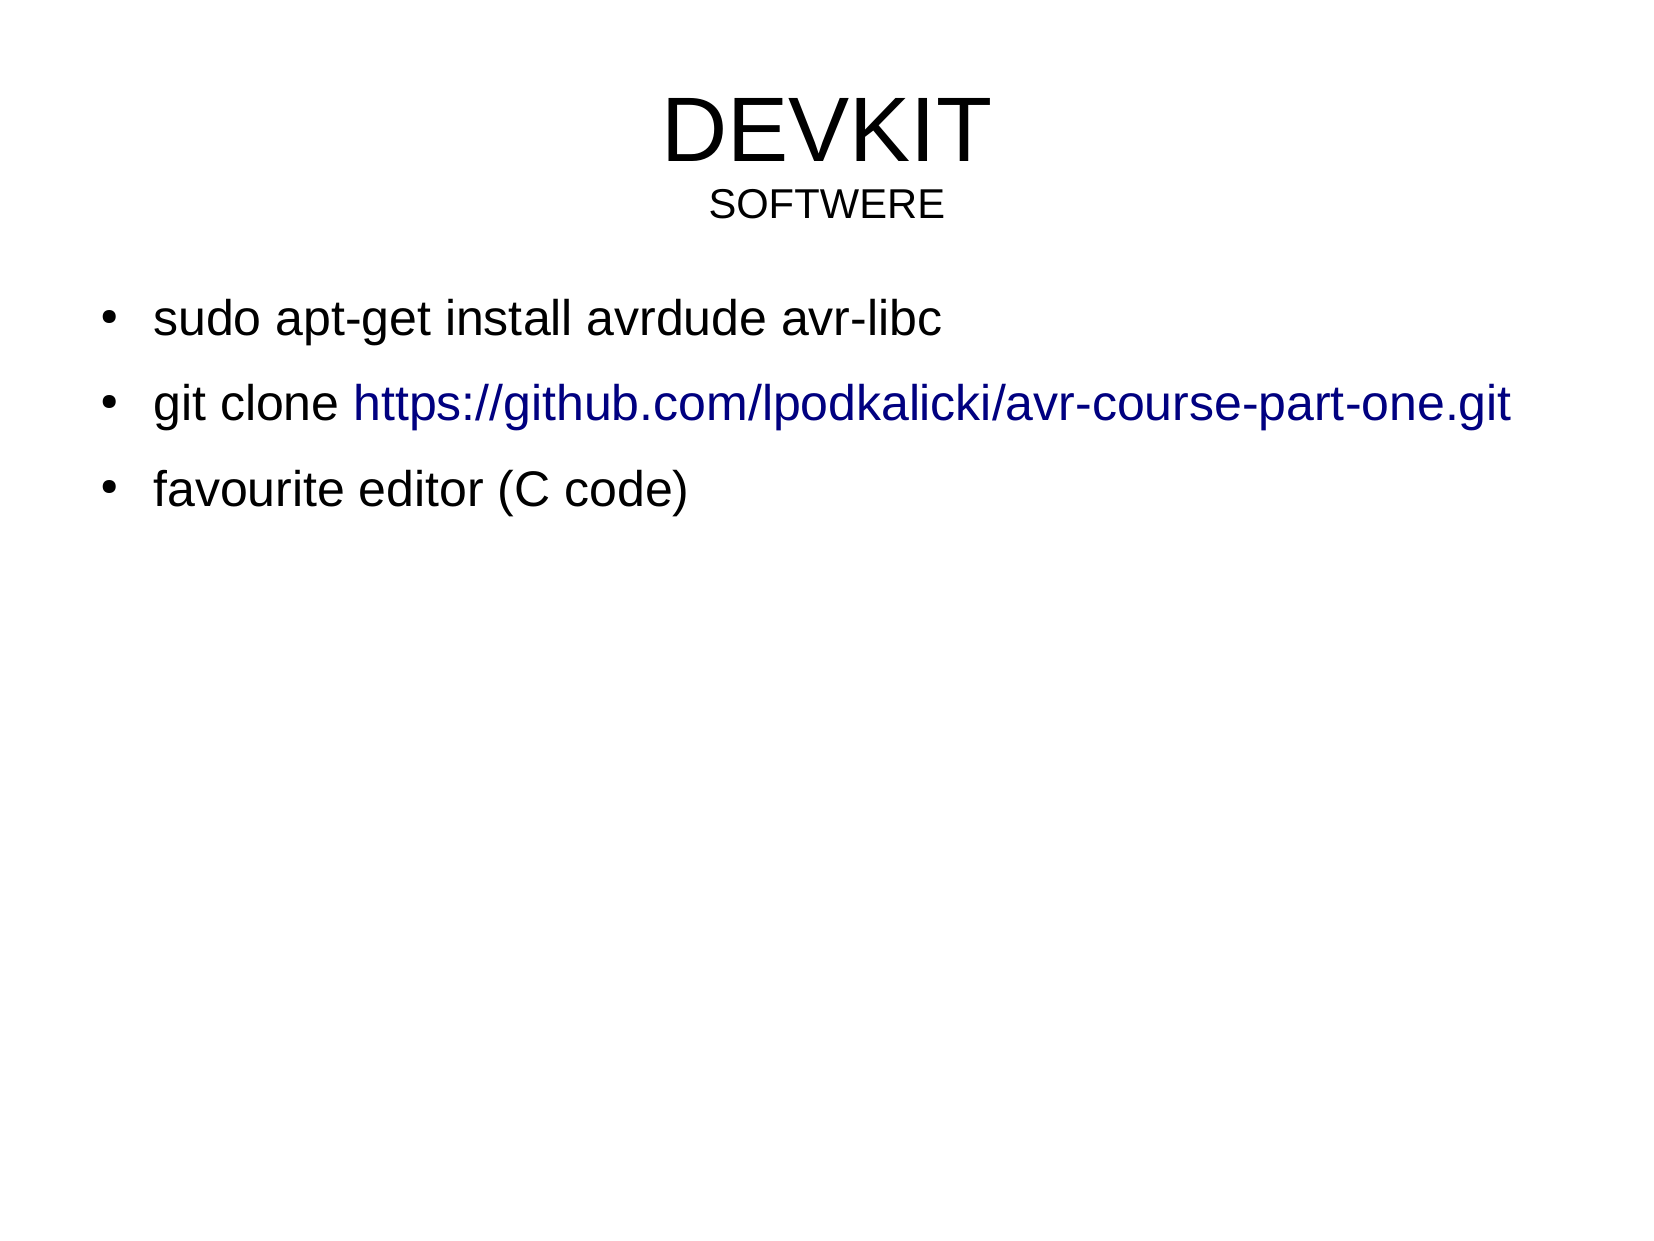

# DEVKIT SOFTWERE
sudo apt-get install avrdude avr-libc
git clone https://github.com/lpodkalicki/avr-course-part-one.git
favourite editor (C code)